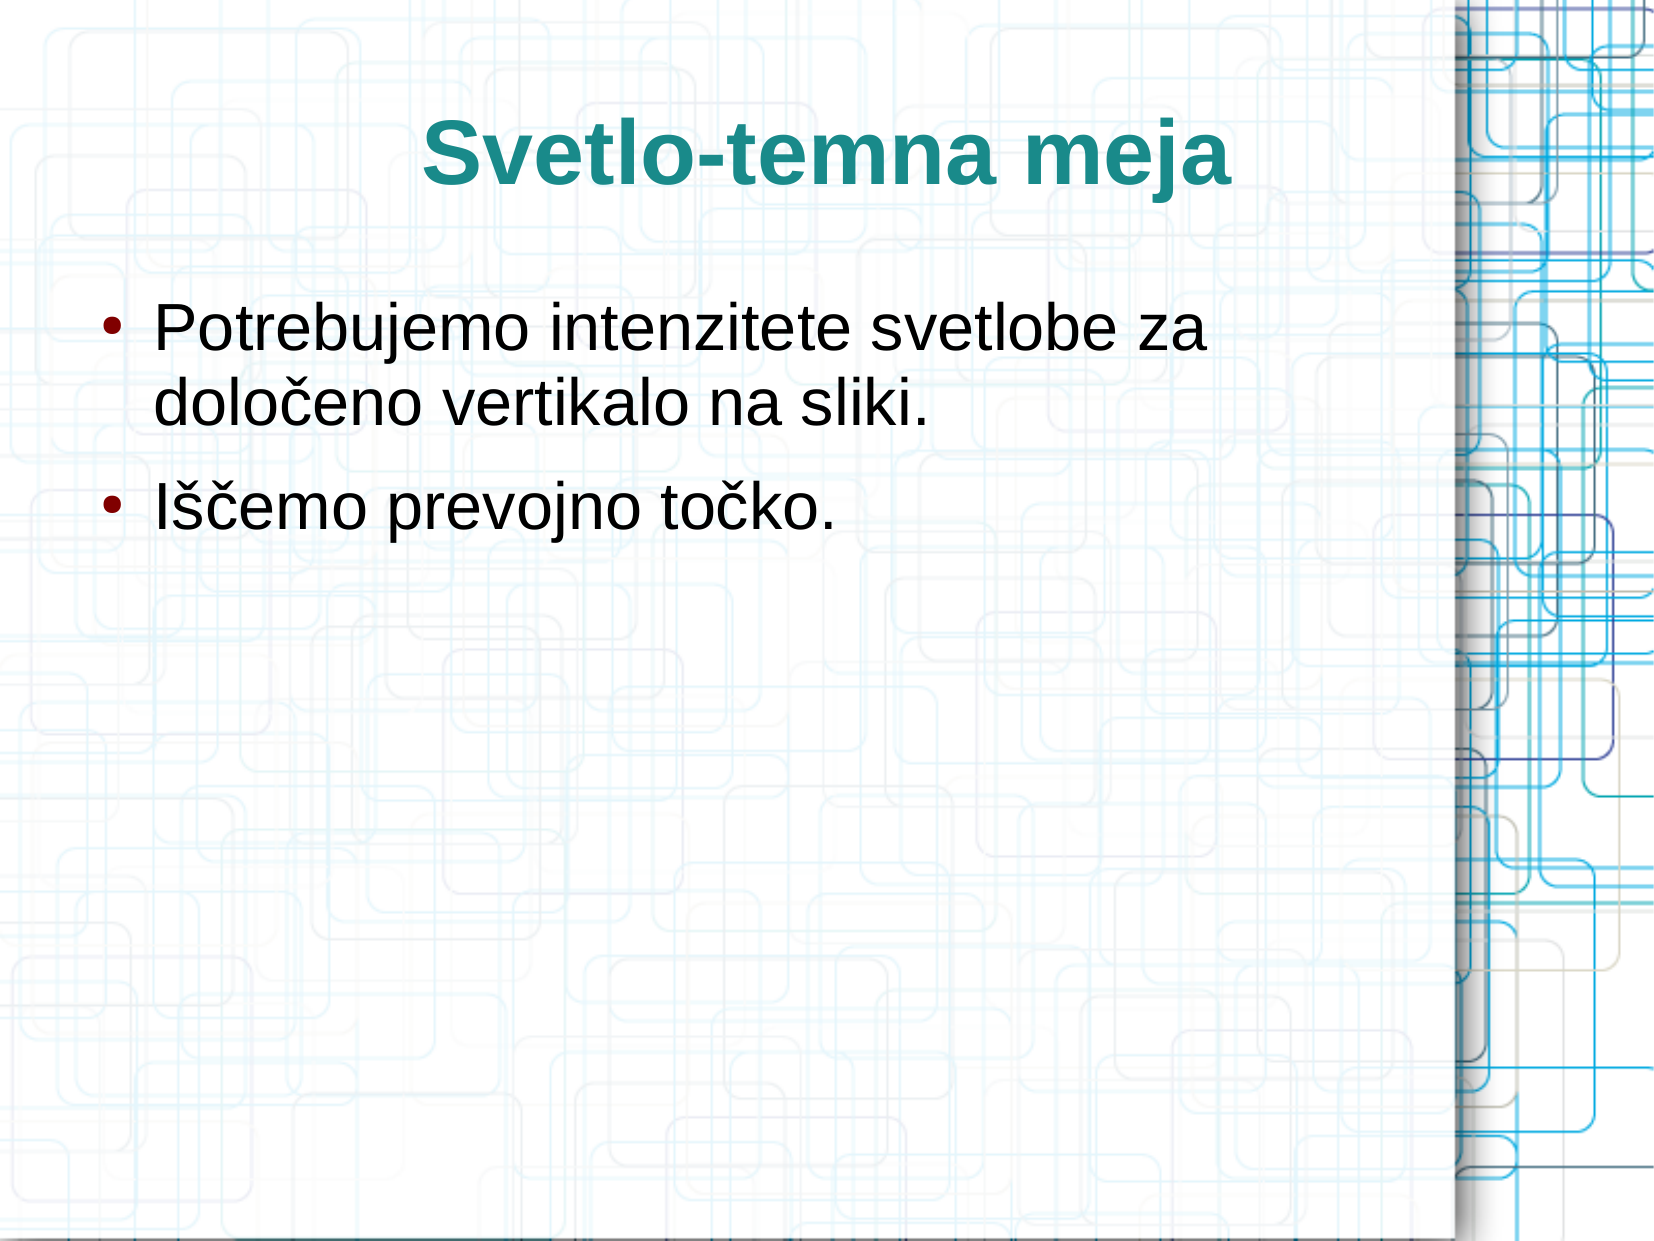

# Svetlo-temna meja
Potrebujemo intenzitete svetlobe za določeno vertikalo na sliki.
Iščemo prevojno točko.